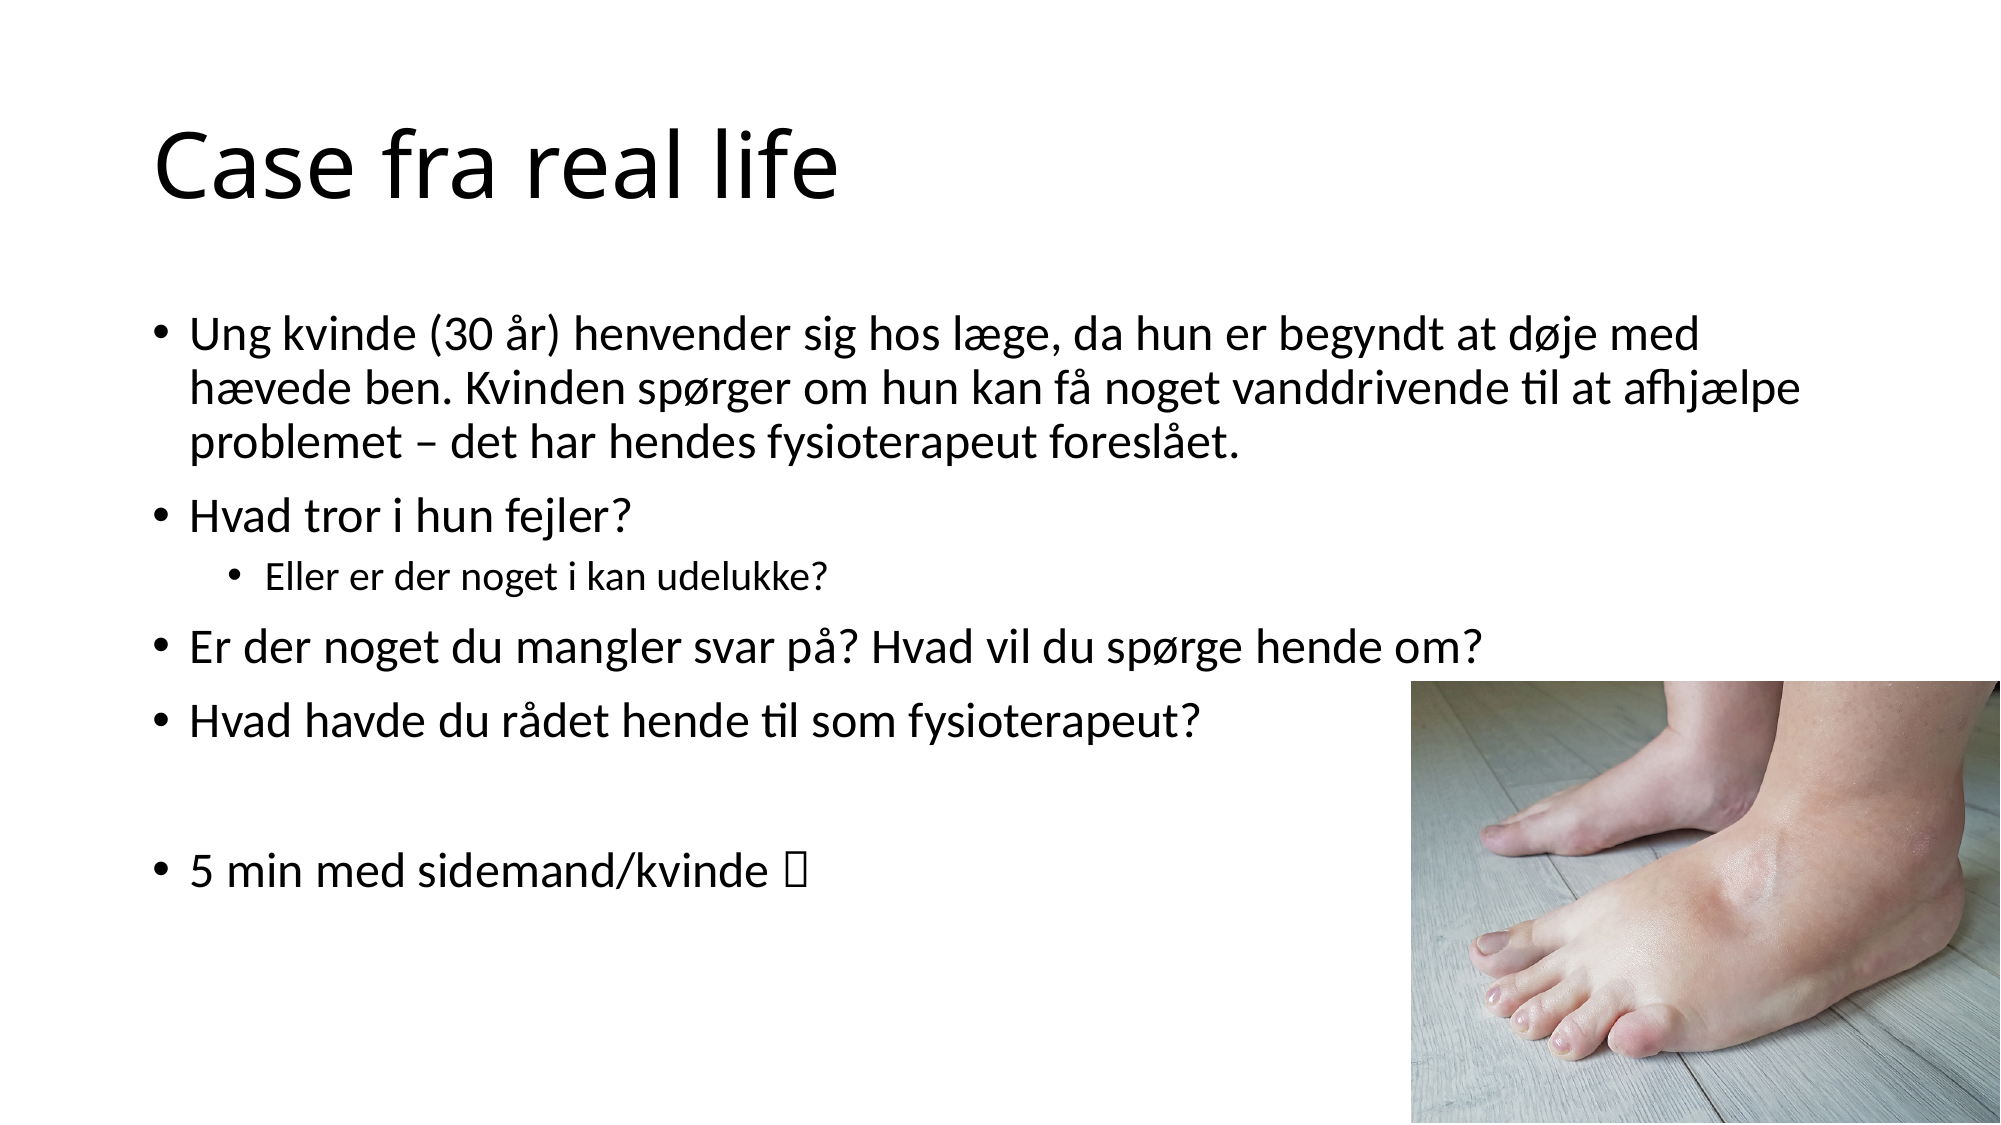

# Case fra real life
Ung kvinde (30 år) henvender sig hos læge, da hun er begyndt at døje med hævede ben. Kvinden spørger om hun kan få noget vanddrivende til at afhjælpe problemet – det har hendes fysioterapeut foreslået.
Hvad tror i hun fejler?
Eller er der noget i kan udelukke?
Er der noget du mangler svar på? Hvad vil du spørge hende om?
Hvad havde du rådet hende til som fysioterapeut?
5 min med sidemand/kvinde 